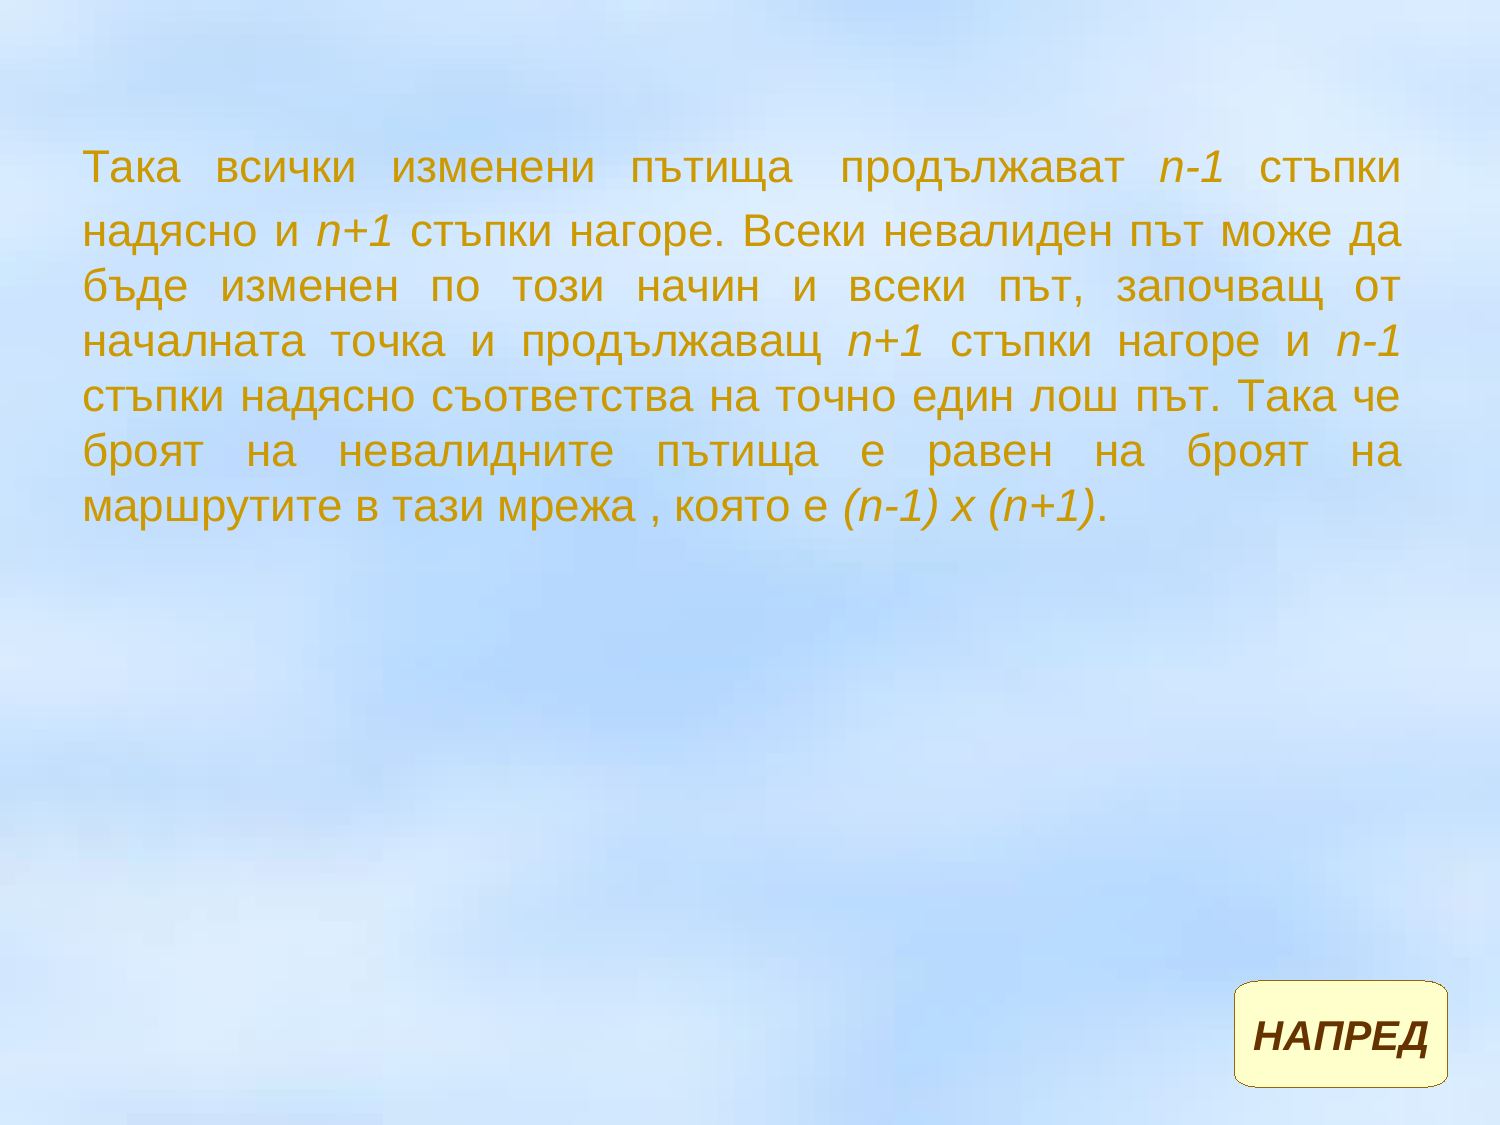

# Така всички изменени пътища продължават n-1 стъпки надясно и n+1 стъпки нагоре. Всеки невалиден път може да бъде изменен по този начин и всеки път, започващ от началната точка и продължаващ n+1 стъпки нагоре и n-1 стъпки надясно съответства на точно един лош път. Така че броят на невалидните пътища е равен на броят на маршрутите в тази мрежа , която е (n-1) x (n+1).
НАПРЕД